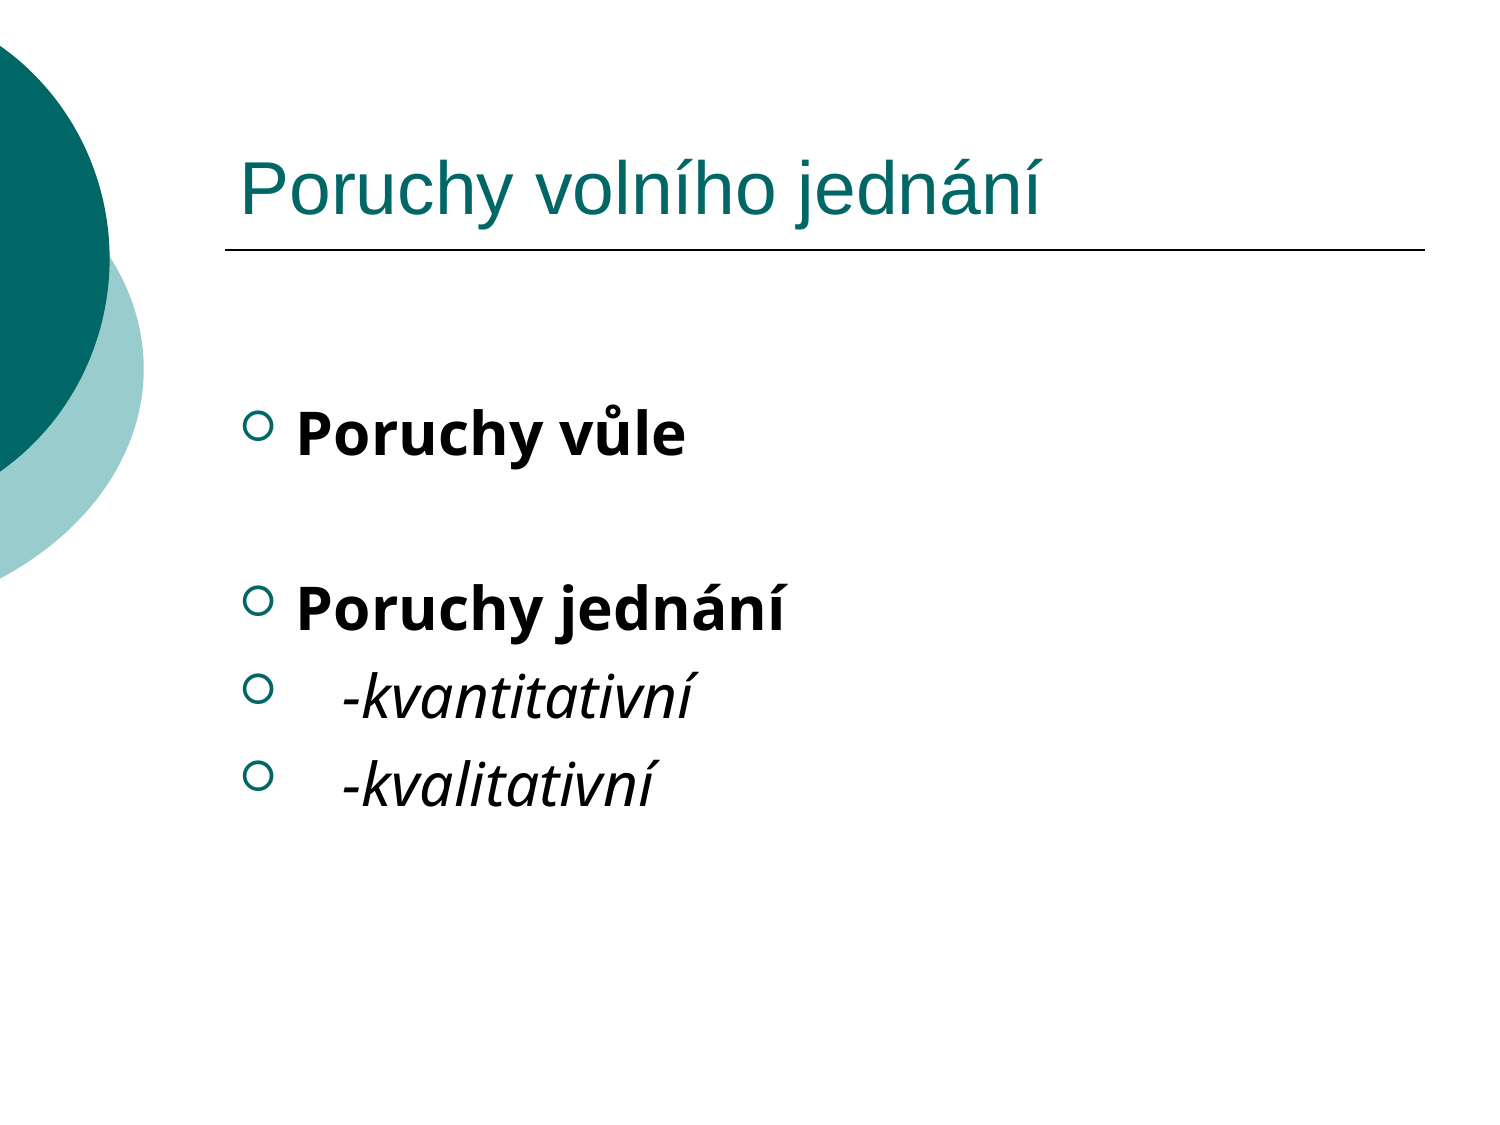

# Poruchy volního jednání
Poruchy vůle
Poruchy jednání
 -kvantitativní
 -kvalitativní